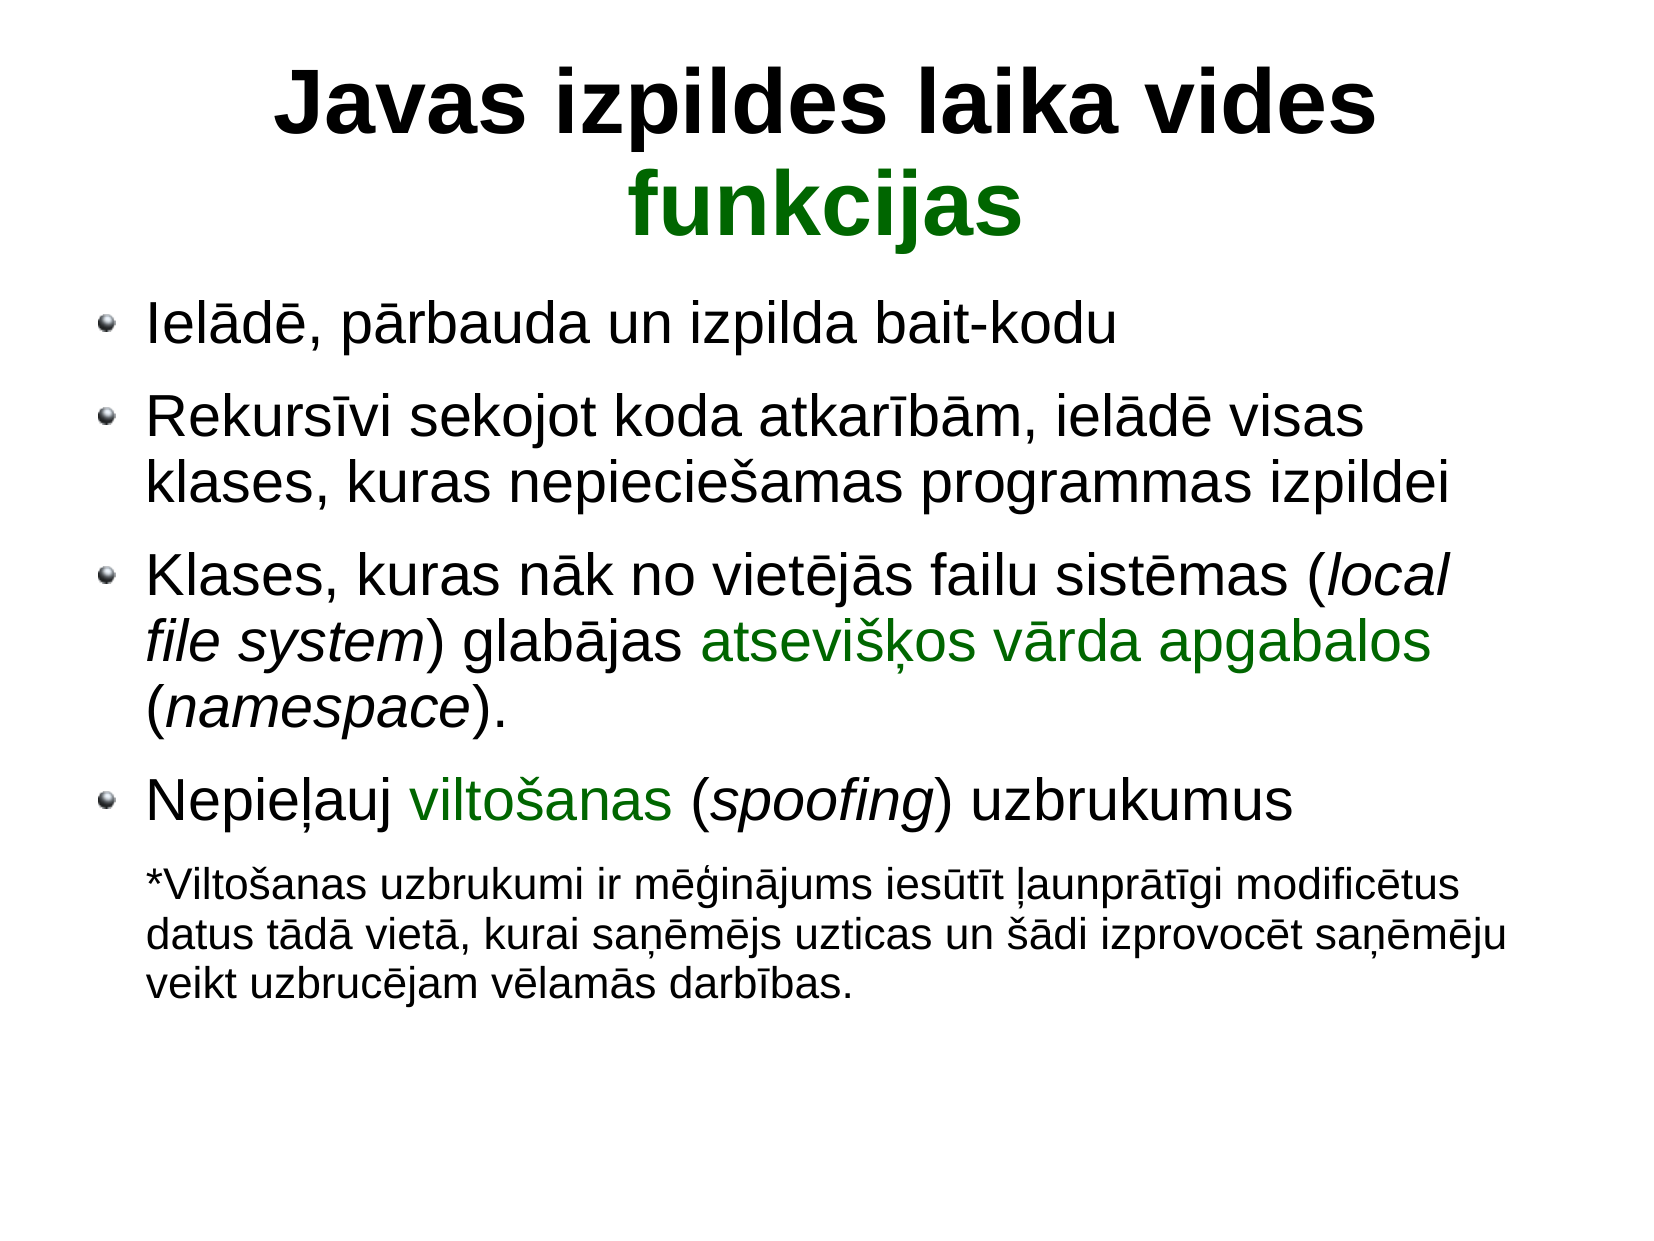

# Javas izpildes laika vides funkcijas
Ielādē, pārbauda un izpilda bait-kodu
Rekursīvi sekojot koda atkarībām, ielādē visas klases, kuras nepieciešamas programmas izpildei
Klases, kuras nāk no vietējās failu sistēmas (local file system) glabājas atsevišķos vārda apgabalos (namespace).
Nepieļauj viltošanas (spoofing) uzbrukumus
*Viltošanas uzbrukumi ir mēģinājums iesūtīt ļaunprātīgi modificētus datus tādā vietā, kurai saņēmējs uzticas un šādi izprovocēt saņēmēju veikt uzbrucējam vēlamās darbības.